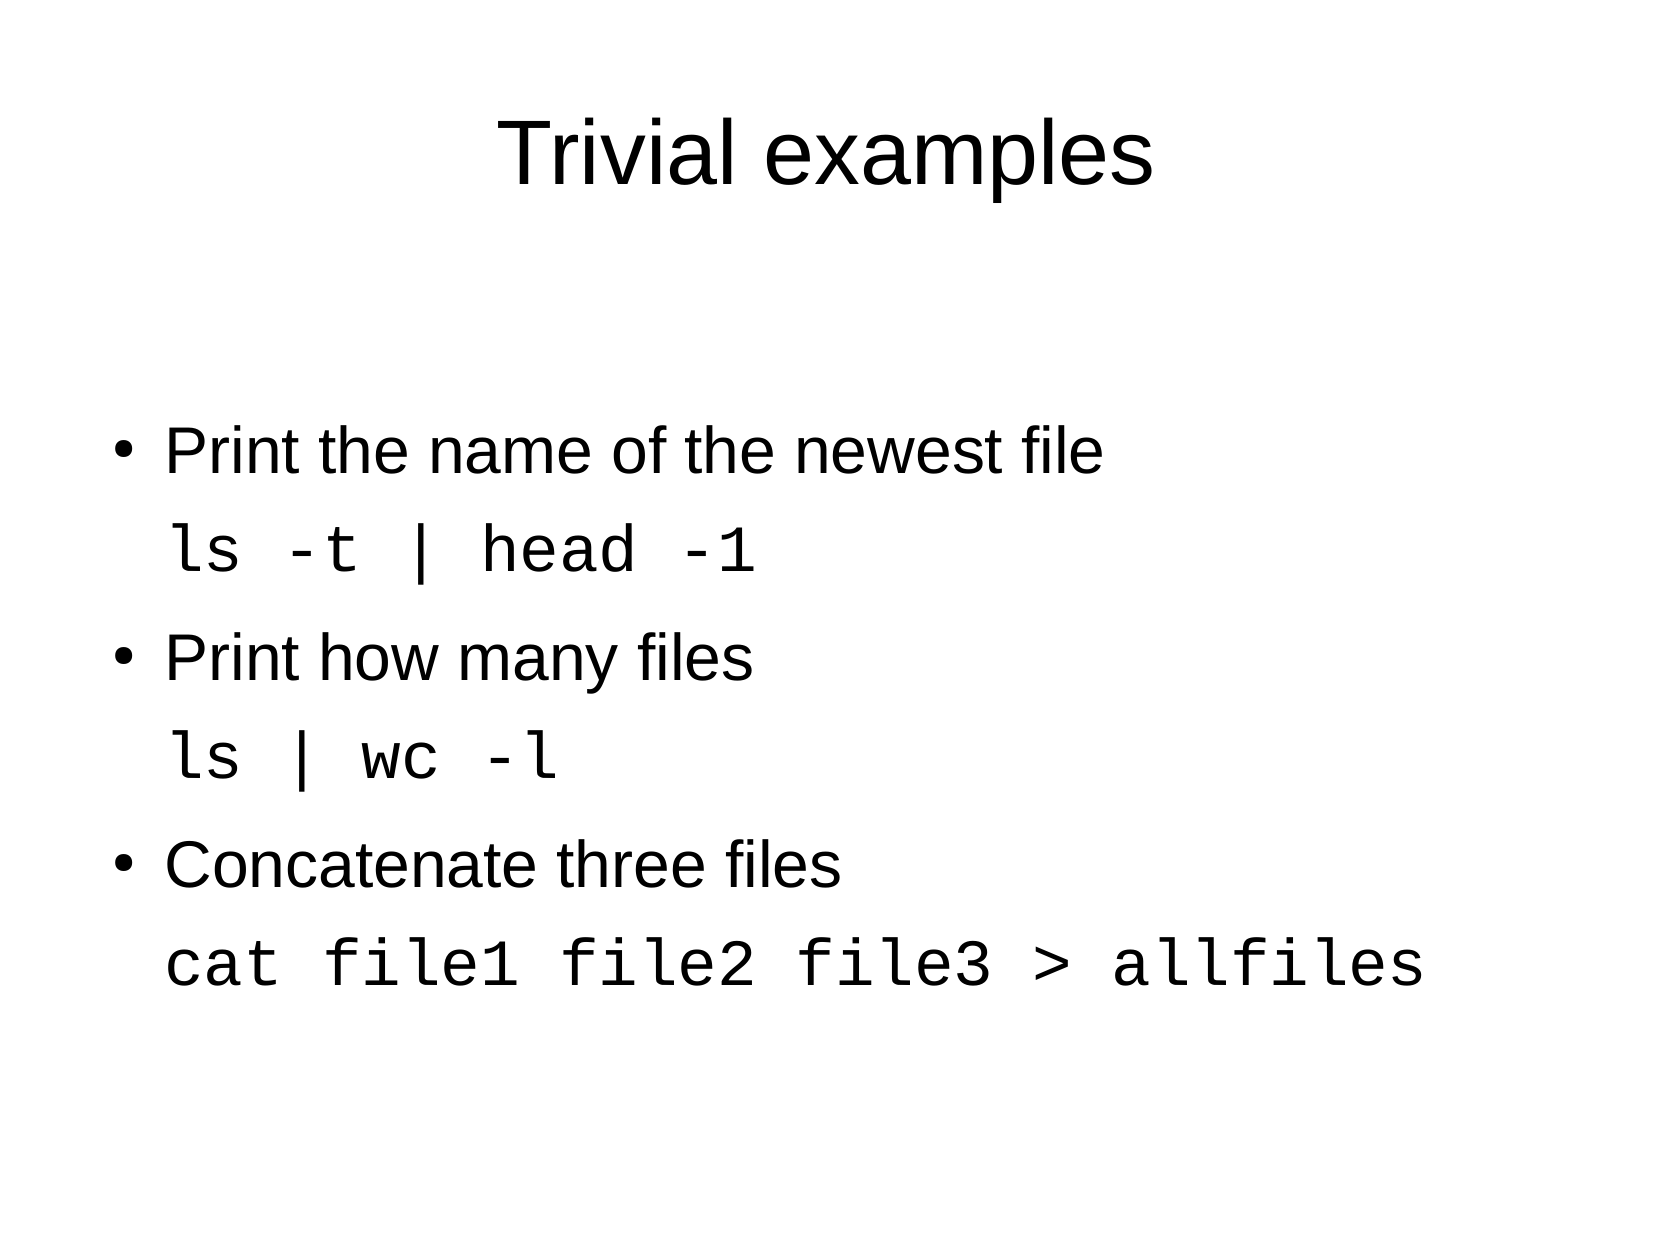

# Trivial examples
Print the name of the newest file
ls -t | head -1
Print how many files
ls | wc -l
Concatenate three files
cat file1 file2 file3 > allfiles